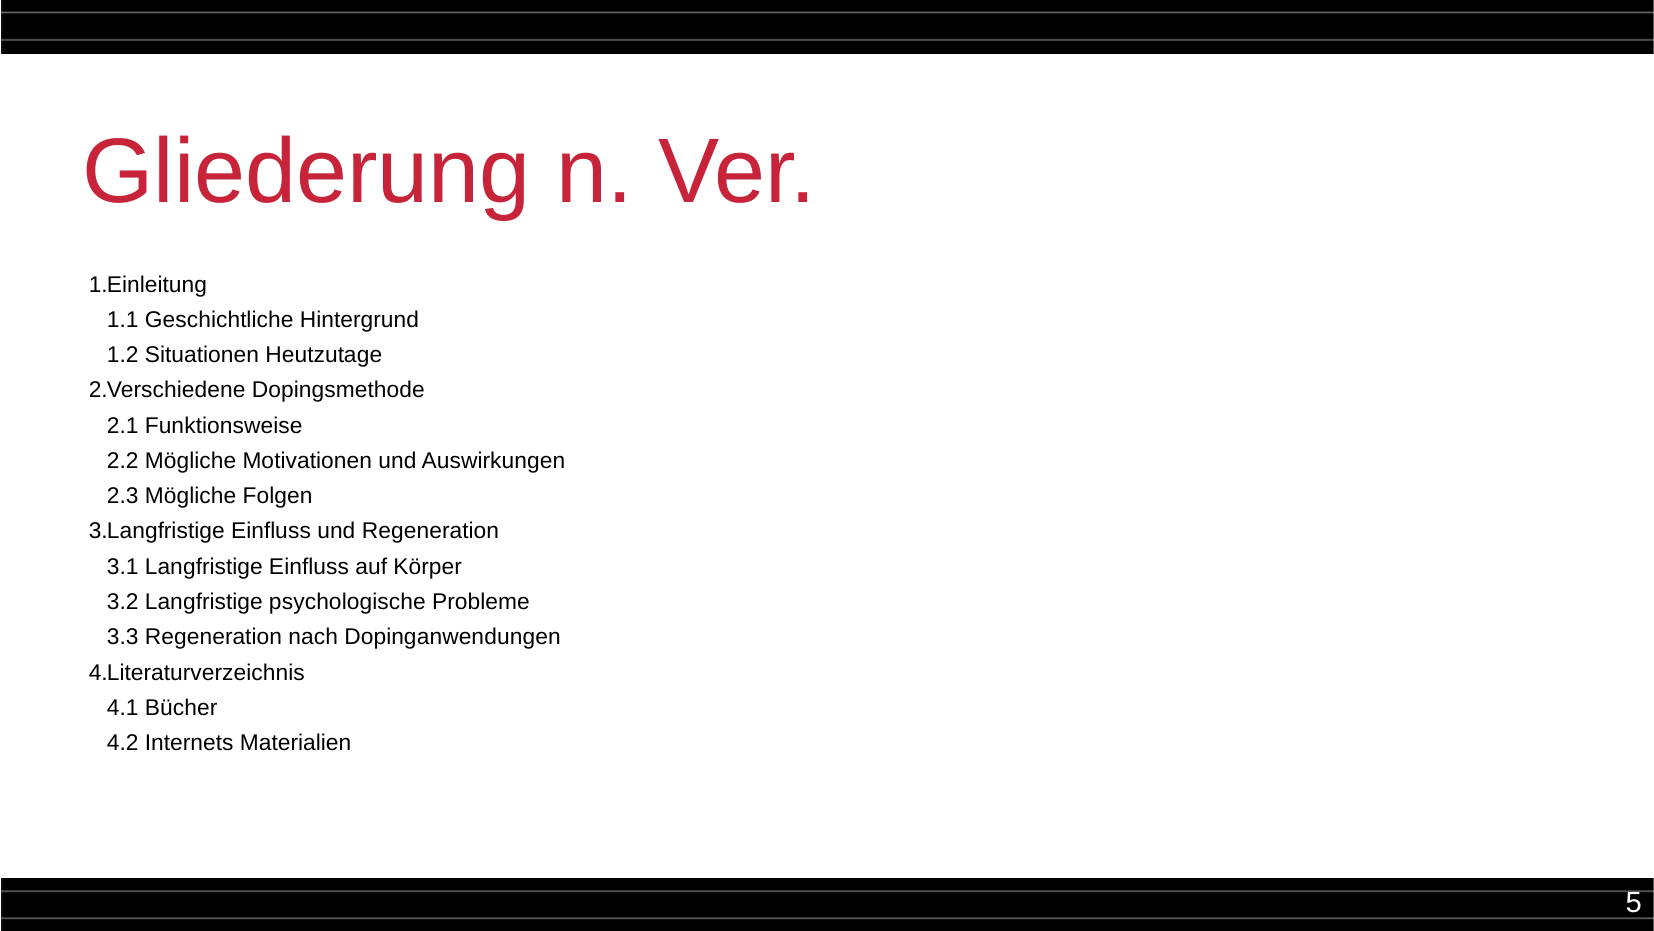

# Gliederung n. Ver.
Einleitung
1.1 Geschichtliche Hintergrund
1.2 Situationen Heutzutage
Verschiedene Dopingsmethode
2.1 Funktionsweise
2.2 Mögliche Motivationen und Auswirkungen
2.3 Mögliche Folgen
Langfristige Einfluss und Regeneration
3.1 Langfristige Einfluss auf Körper
3.2 Langfristige psychologische Probleme
3.3 Regeneration nach Dopinganwendungen
Literaturverzeichnis
4.1 Bücher
4.2 Internets Materialien